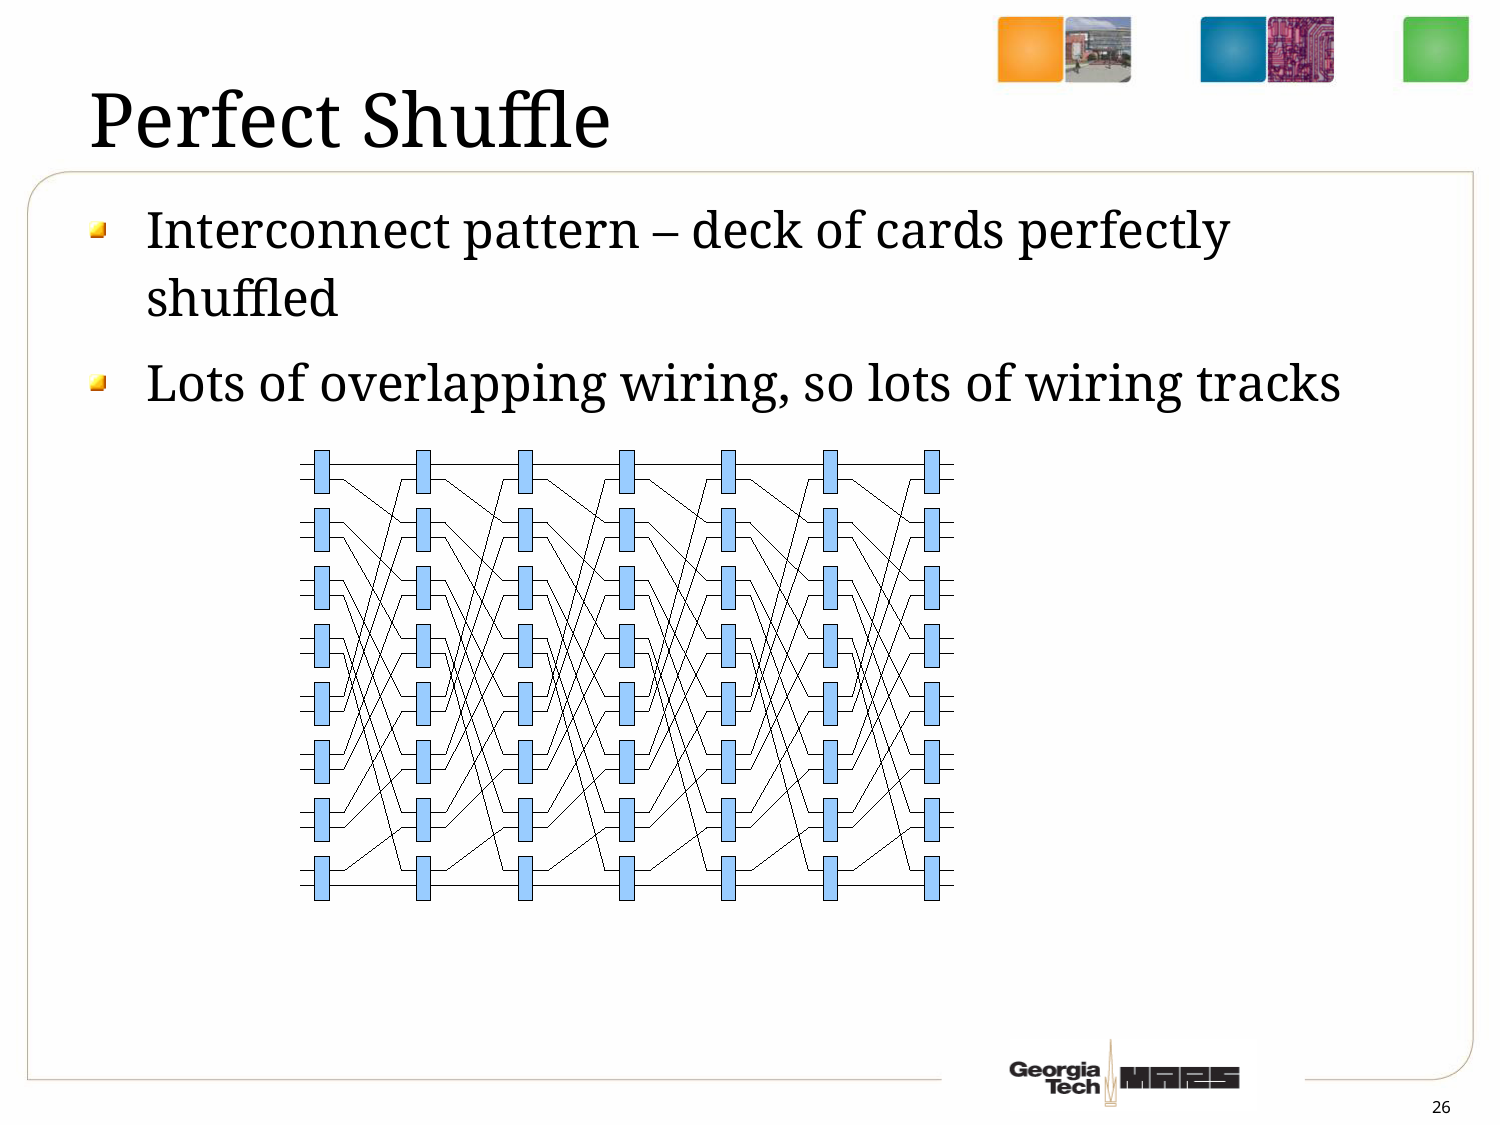

# Perfect Shuffle
Interconnect pattern – deck of cards perfectly shuffled
Lots of overlapping wiring, so lots of wiring tracks
26